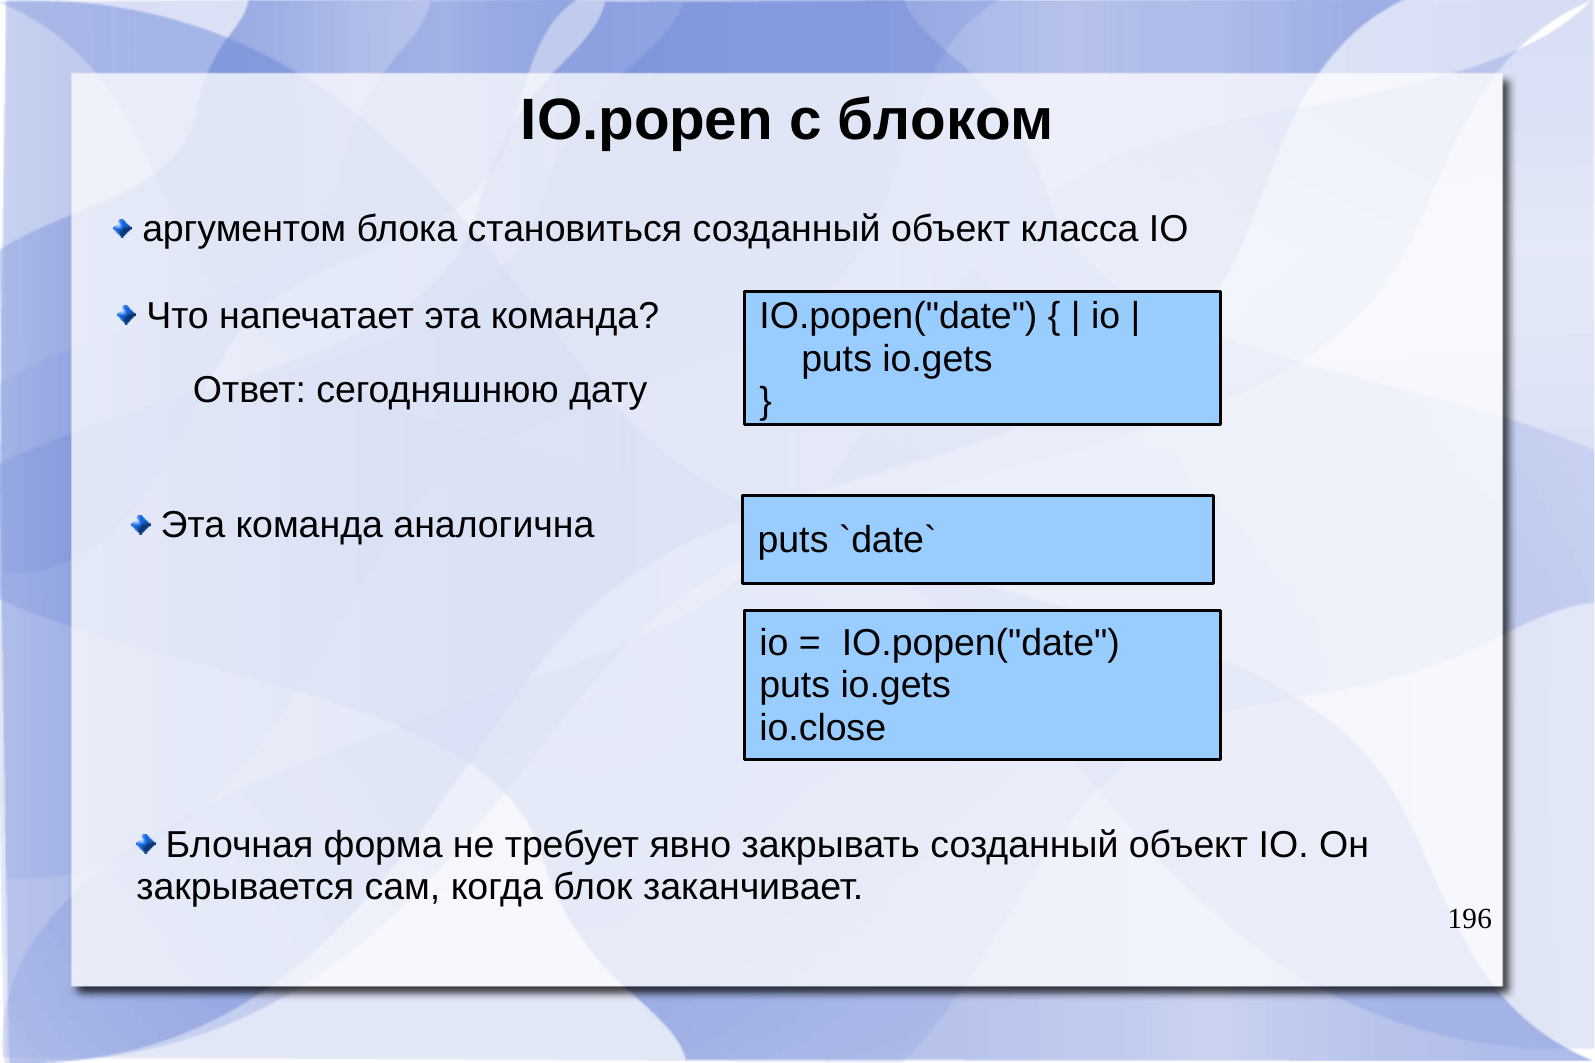

# IO.popen с блоком
 аргументом блока становиться созданный объект класса IO
 Что напечатает эта команда?
IO.popen("date") { | io |
 puts io.gets
}
Ответ: сегодняшнюю дату
puts `date`
 Эта команда аналогична
io = IO.popen("date")
puts io.gets
io.close
 Блочная форма не требует явно закрывать созданный объект IO. Он закрывается сам, когда блок заканчивает.
196